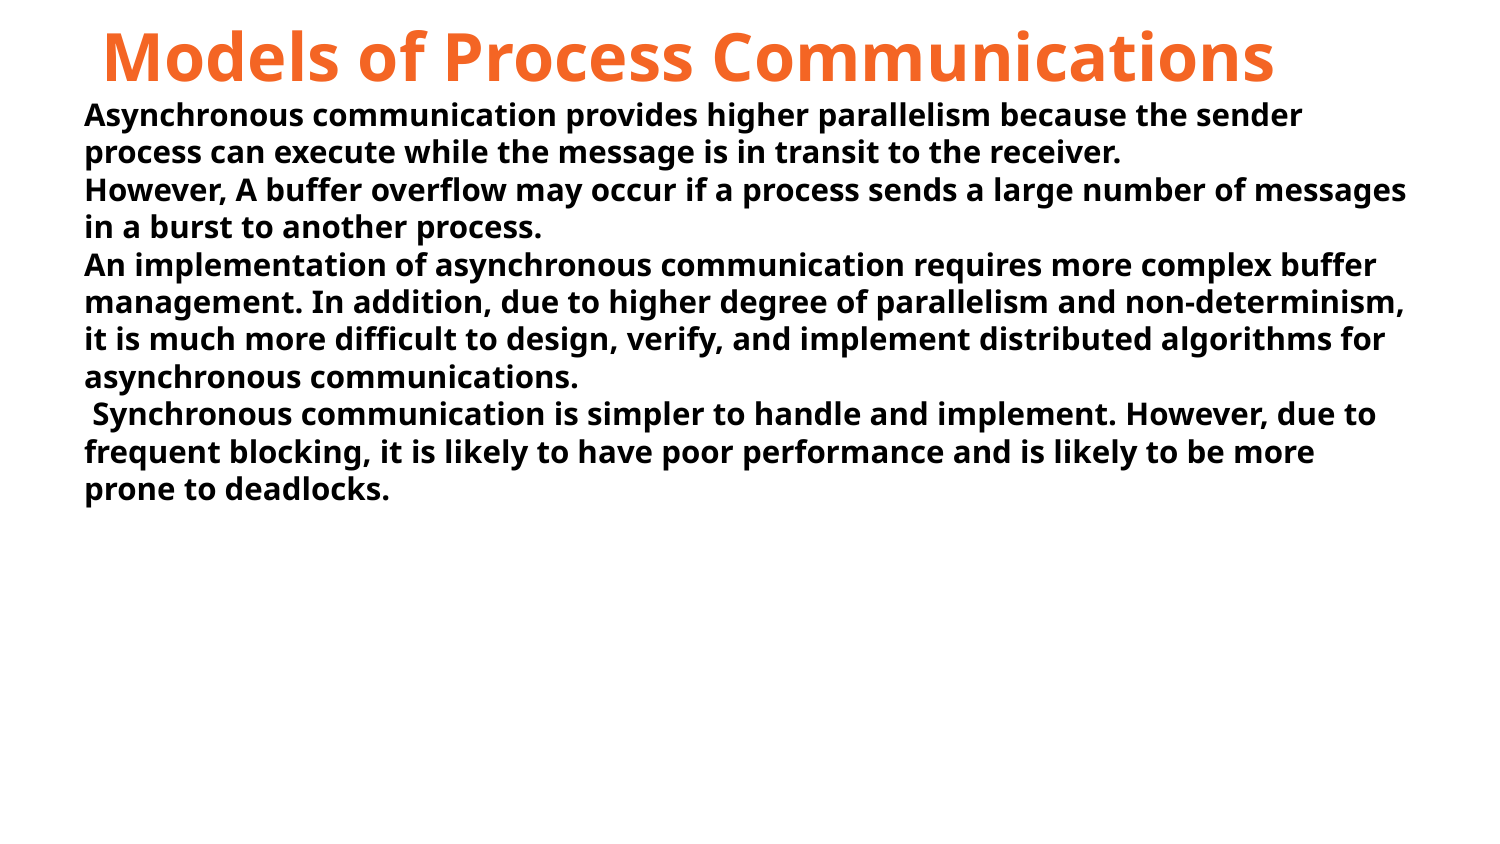

# Models of Process Communications Asynchronous communication provides higher parallelism because the sender process can execute while the message is in transit to the receiver. However, A buffer overflow may occur if a process sends a large number of messages in a burst to another process. An implementation of asynchronous communication requires more complex buffer management. In addition, due to higher degree of parallelism and non-determinism, it is much more difficult to design, verify, and implement distributed algorithms for asynchronous communications. Synchronous communication is simpler to handle and implement. However, due to frequent blocking, it is likely to have poor performance and is likely to be more prone to deadlocks.